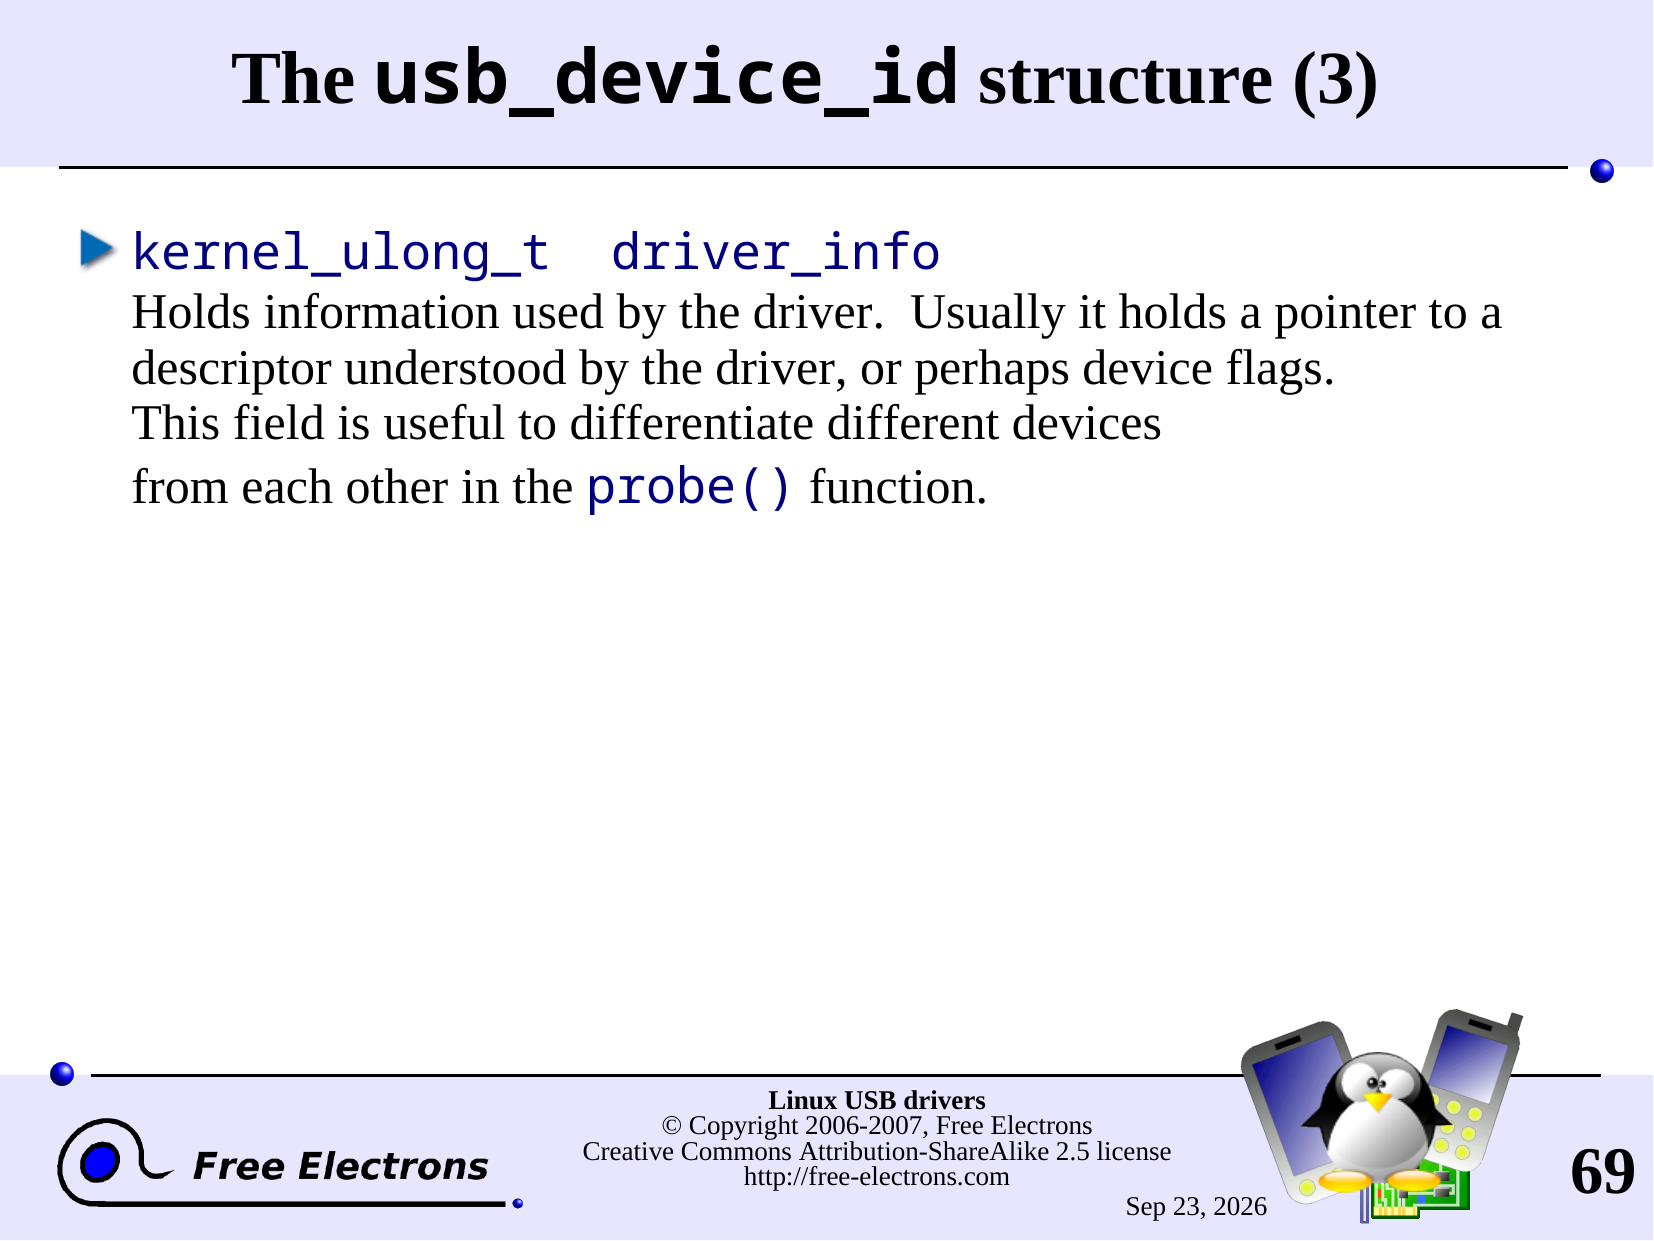

# The usb_device_id structure (3)
kernel_ulong_t driver_info
Holds information used by the driver. Usually it holds a pointer to a descriptor understood by the driver, or perhaps device flags.
This field is useful to differentiate different devices
from each other in the probe() function.